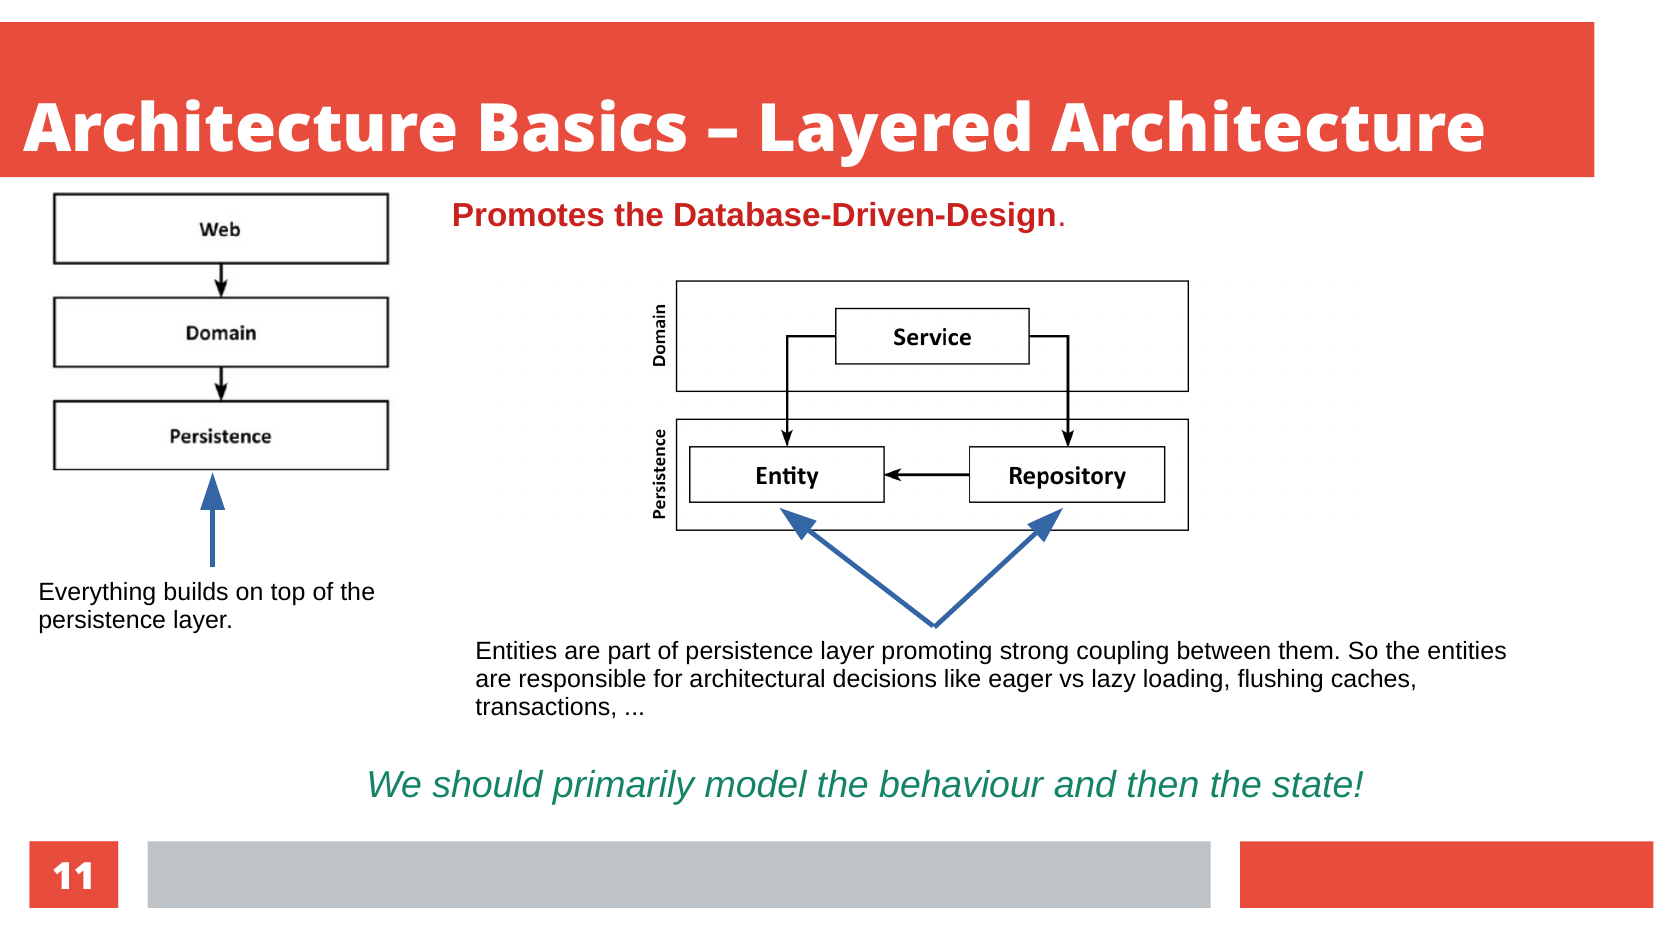

# Architecture Basics – Layered Architecture
Promotes the Database-Driven-Design.
Everything builds on top of the persistence layer.
Entities are part of persistence layer promoting strong coupling between them. So the entities are responsible for architectural decisions like eager vs lazy loading, flushing caches, transactions, ...
We should primarily model the behaviour and then the state!
11